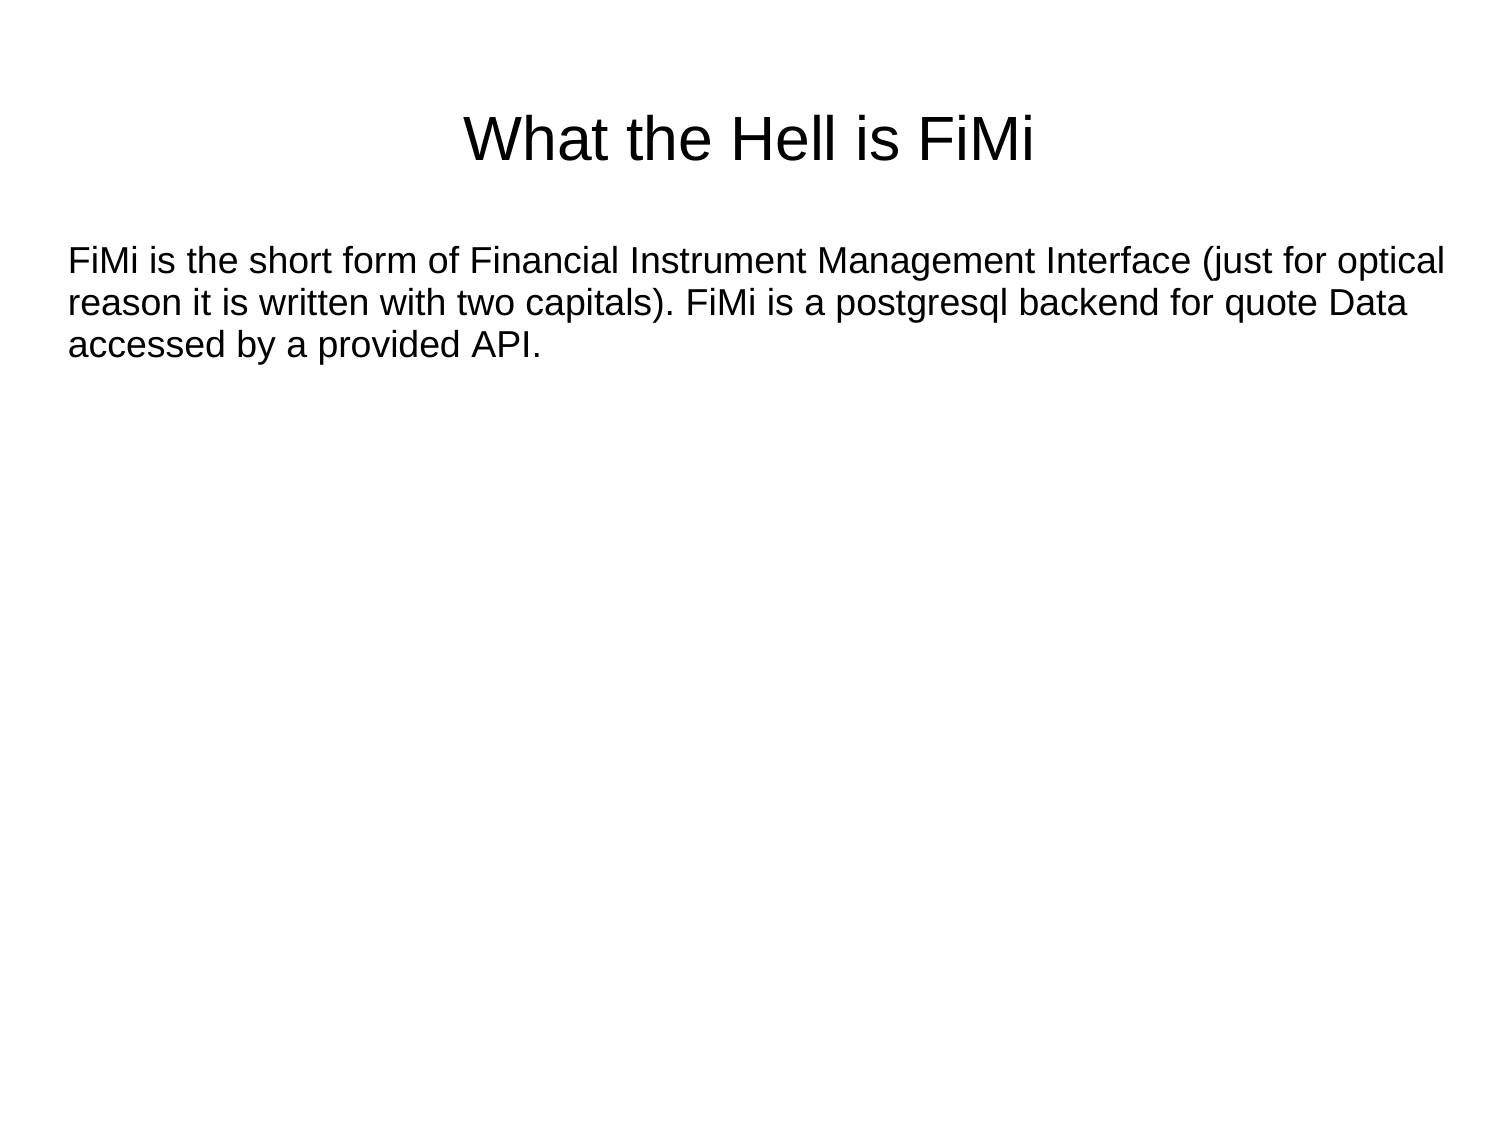

# What the Hell is FiMi
FiMi is the short form of Financial Instrument Management Interface (just for optical reason it is written with two capitals). FiMi is a postgresql backend for quote Data accessed by a provided API.